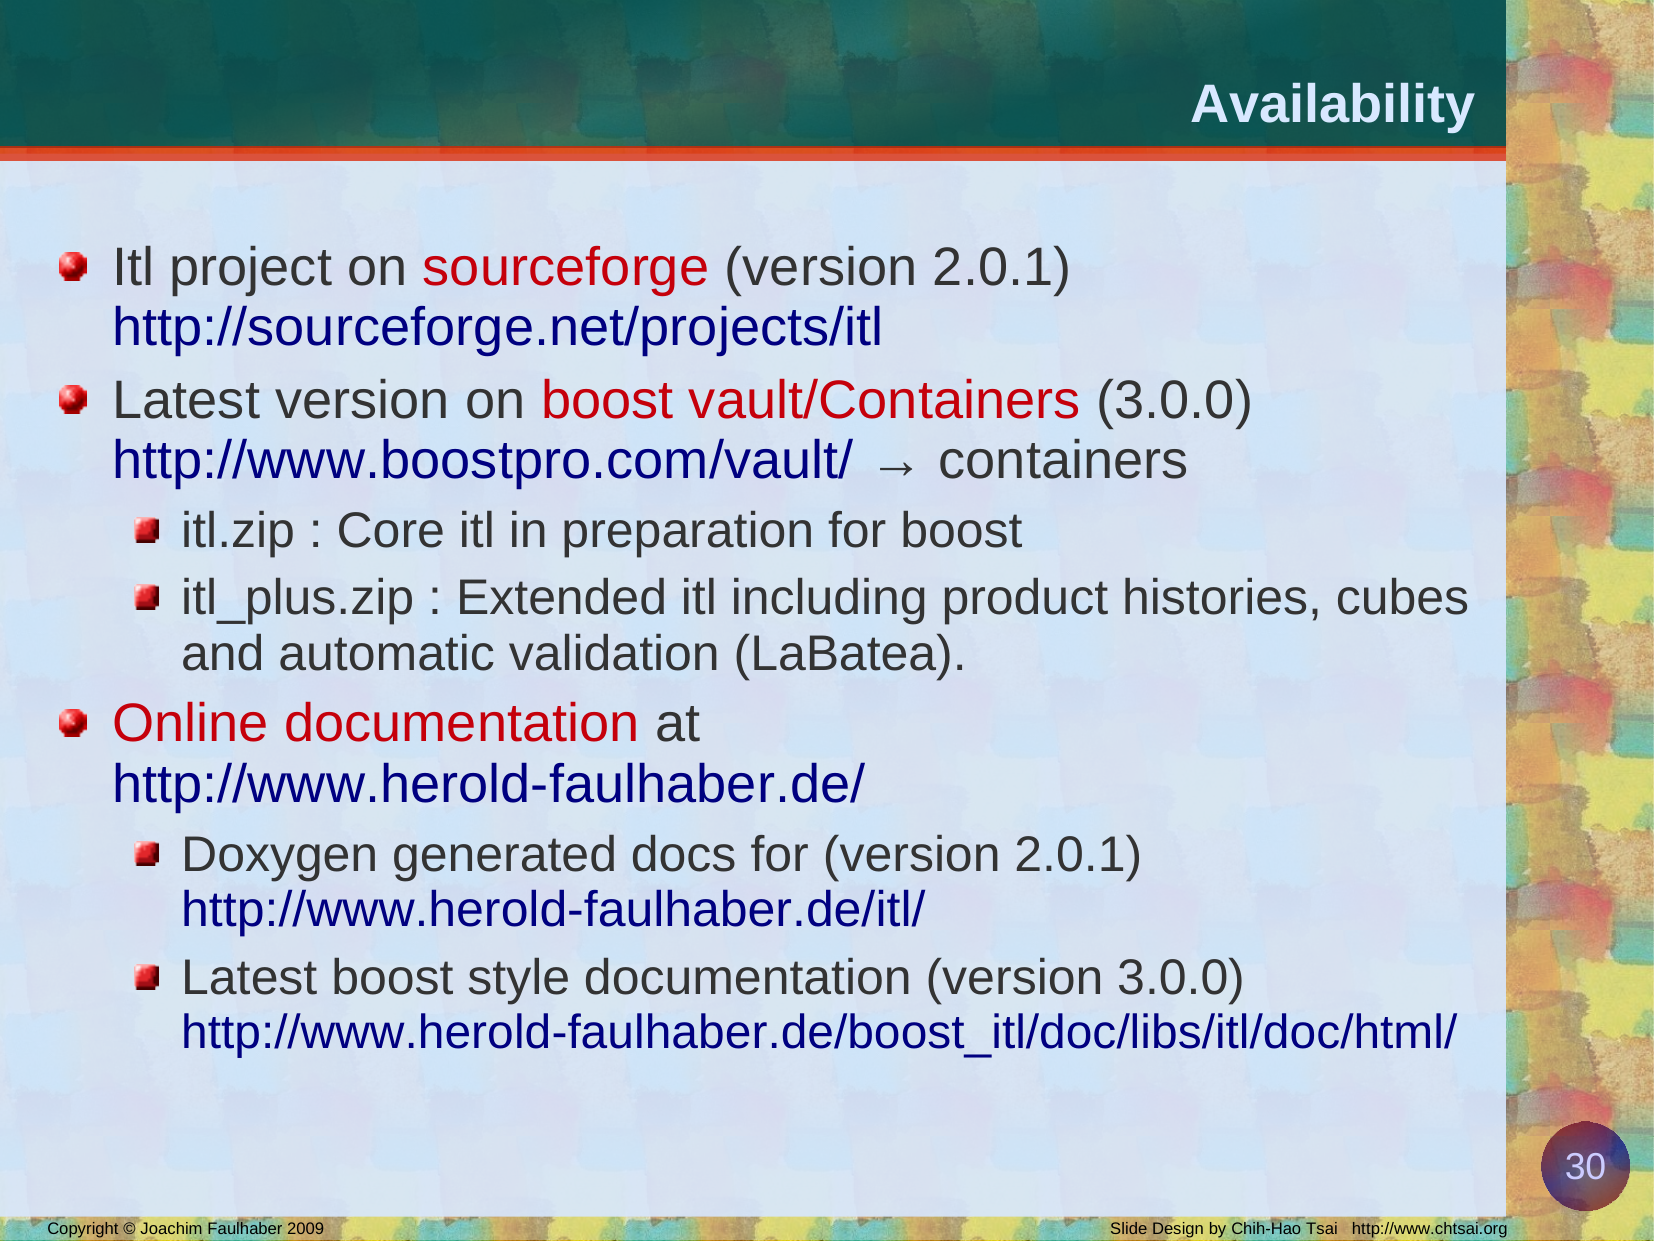

# Availability
Itl project on sourceforge (version 2.0.1)
http://sourceforge.net/projects/itl
Latest version on boost vault/Containers (3.0.0)
http://www.boostpro.com/vault/ → containers
itl.zip : Core itl in preparation for boost
itl_plus.zip : Extended itl including product histories, cubes and automatic validation (LaBatea).
Online documentation at
http://www.herold-faulhaber.de/
Doxygen generated docs for (version 2.0.1)
http://www.herold-faulhaber.de/itl/
Latest boost style documentation (version 3.0.0)
http://www.herold-faulhaber.de/boost_itl/doc/libs/itl/doc/html/